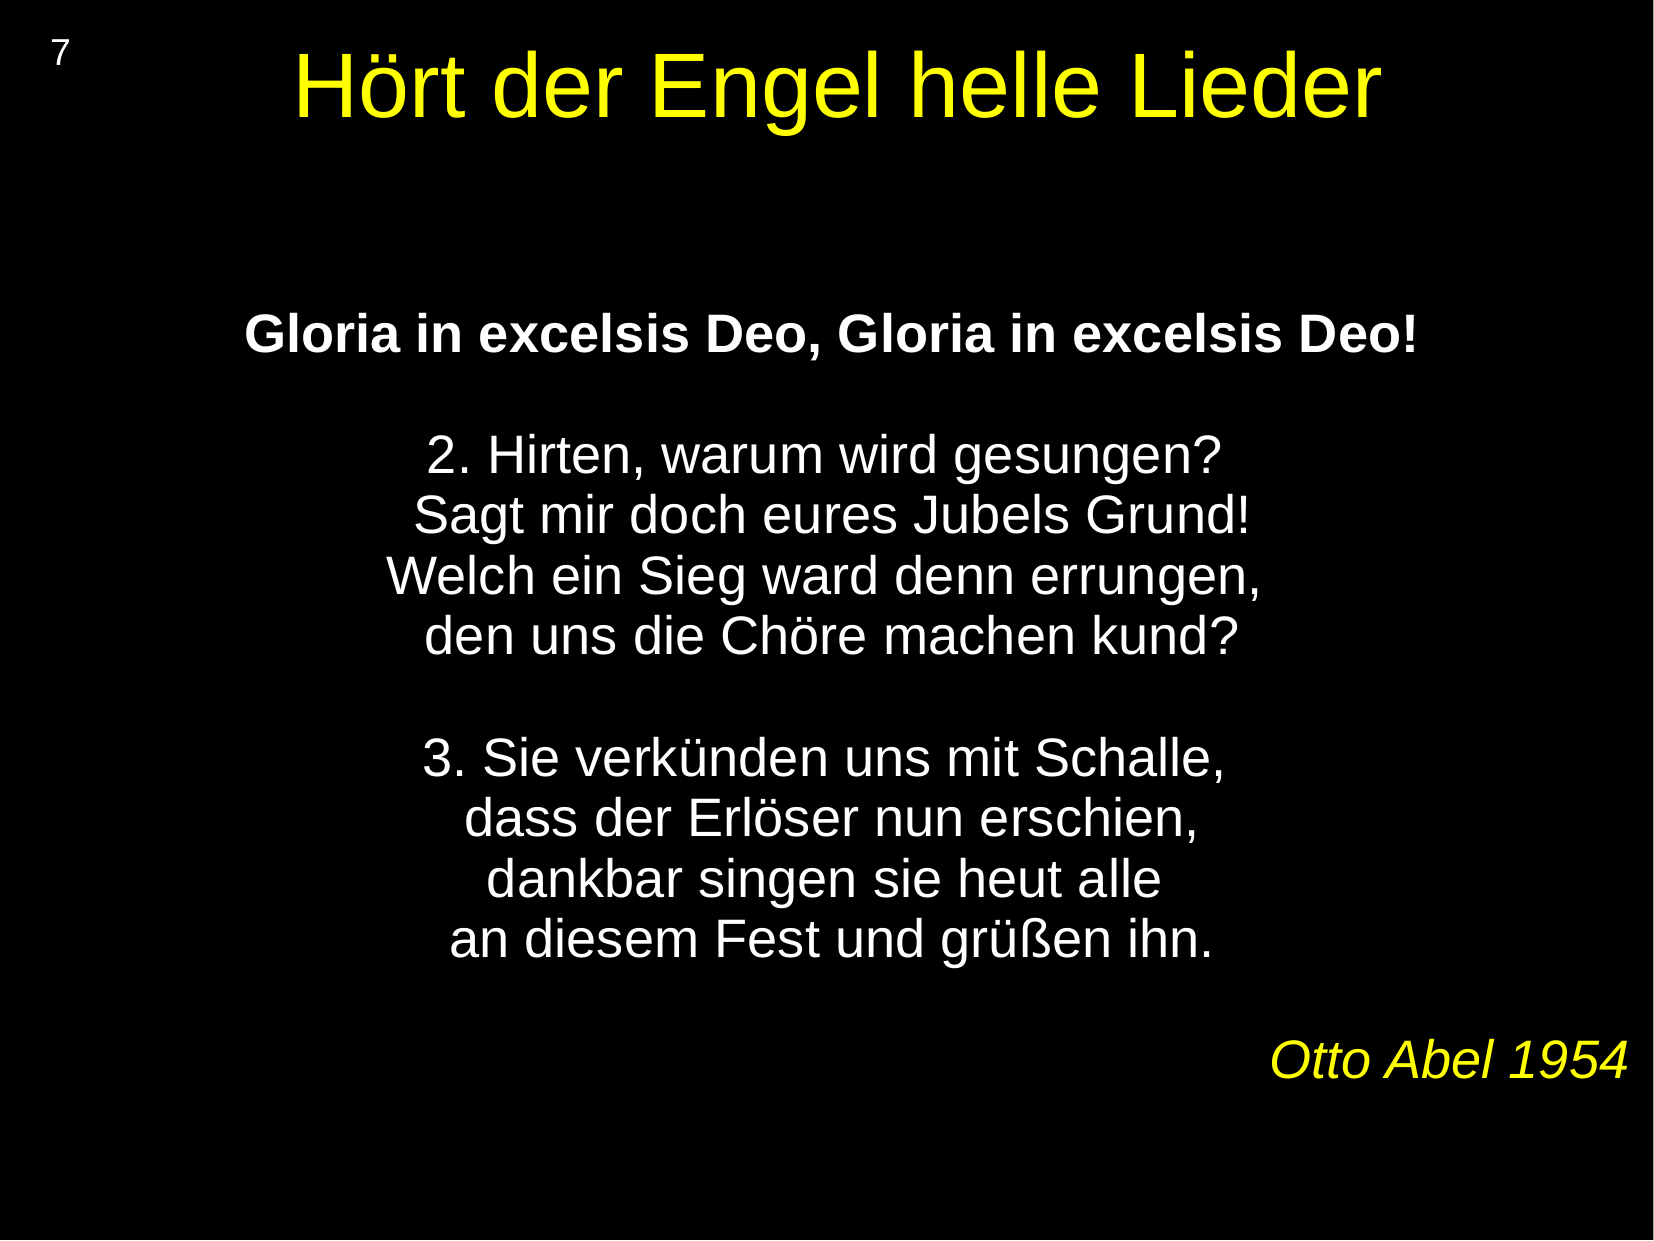

# Hört der Engel helle Lieder
7
Gloria in excelsis Deo, Gloria in excelsis Deo!
2. Hirten, warum wird gesungen?
Sagt mir doch eures Jubels Grund!
Welch ein Sieg ward denn errungen,
den uns die Chöre machen kund?
3. Sie verkünden uns mit Schalle,
dass der Erlöser nun erschien,
dankbar singen sie heut alle
an diesem Fest und grüßen ihn.
Otto Abel 1954